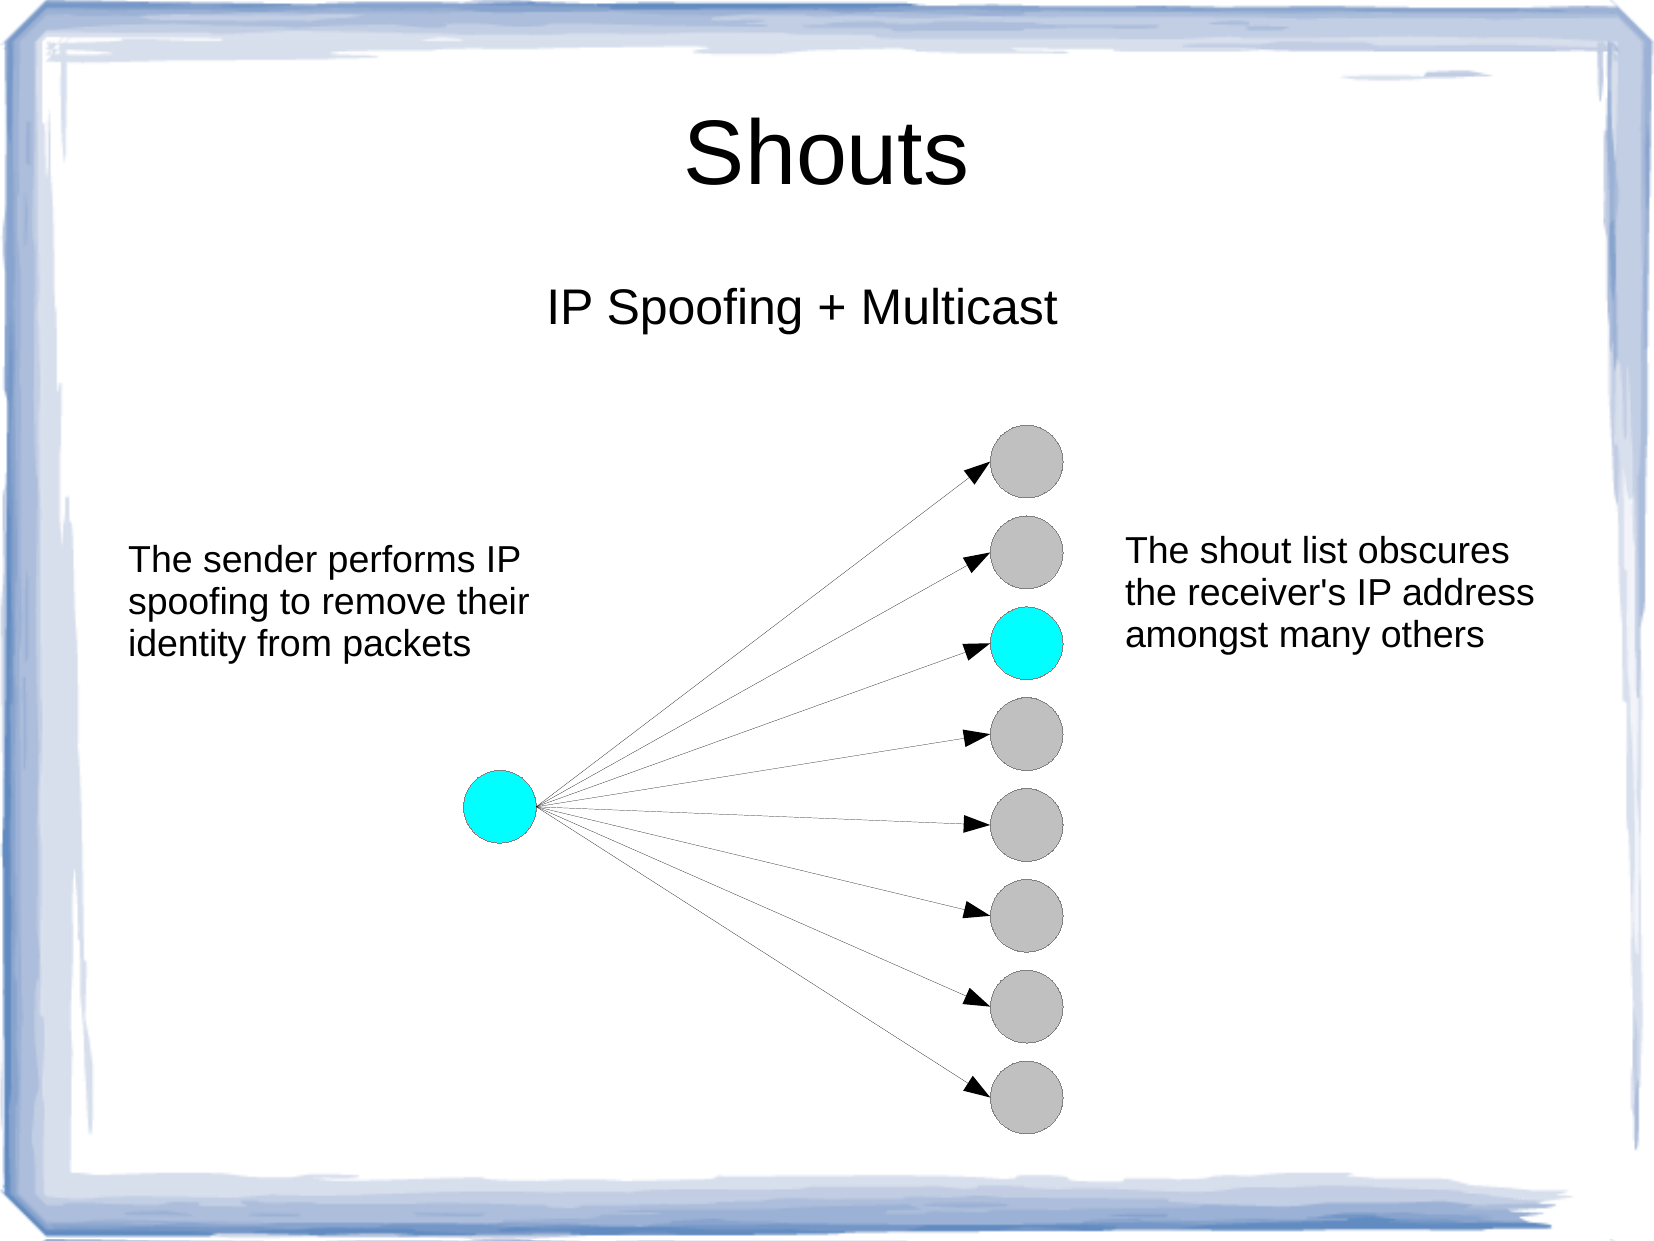

# Shouts
IP Spoofing + Multicast
The shout list obscures the receiver's IP address amongst many others
The sender performs IP spoofing to remove their identity from packets